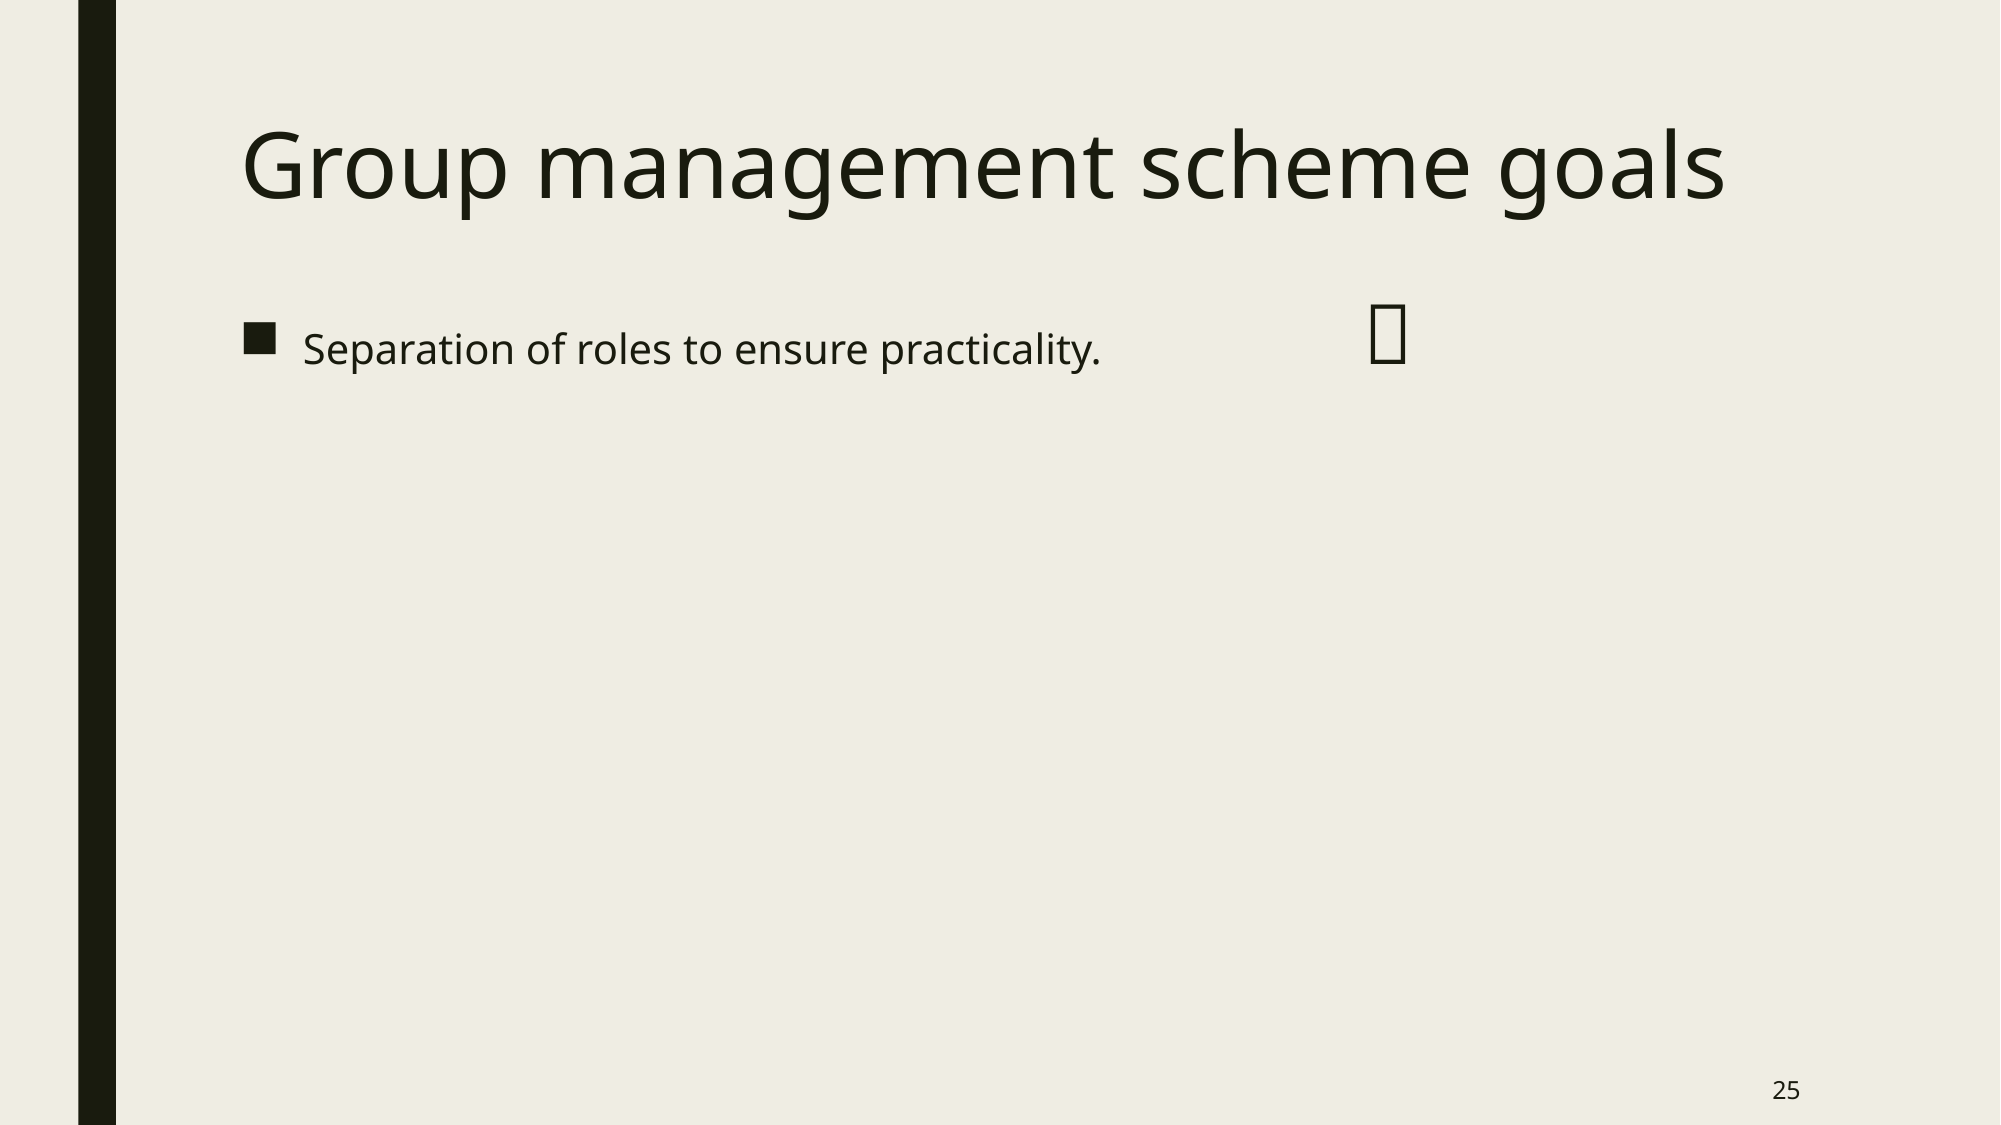

# Group management scheme goals
Separation of roles to ensure practicality.				 ✅